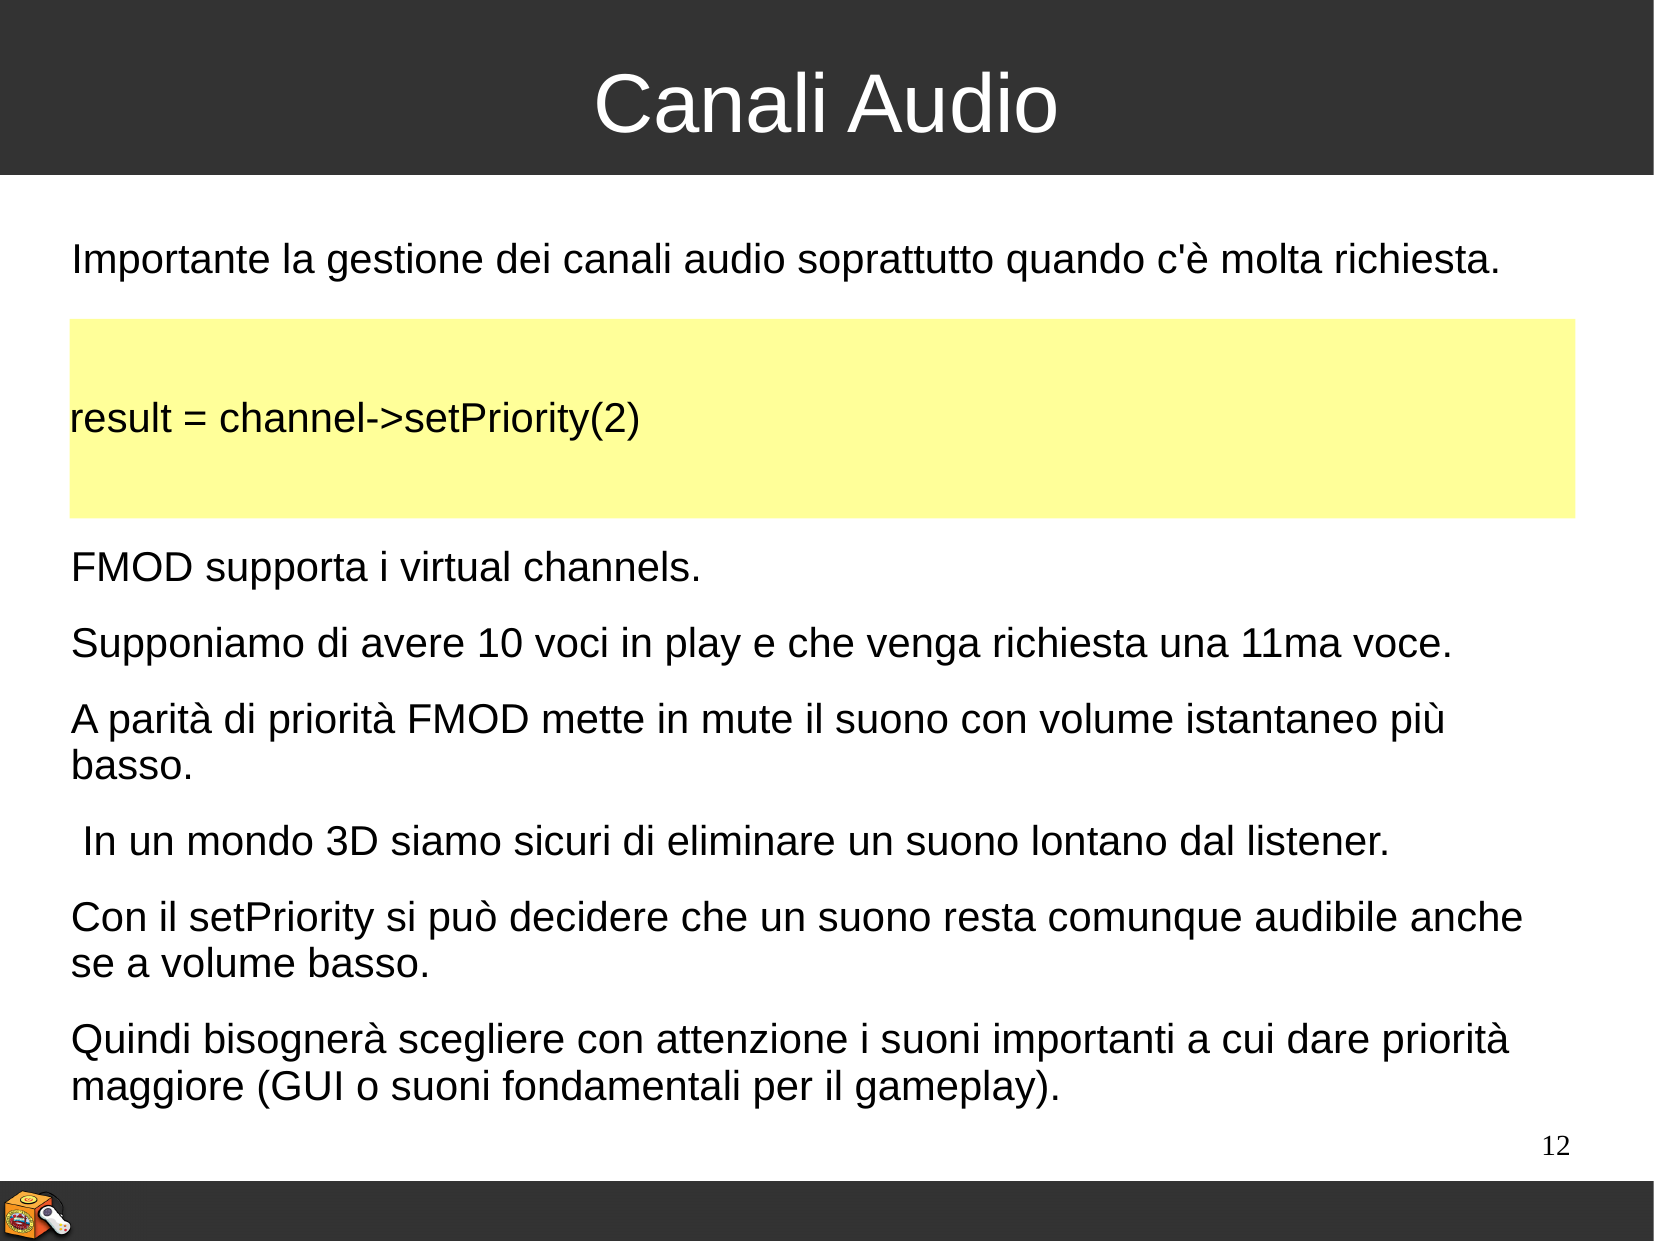

# Canali Audio
Importante la gestione dei canali audio soprattutto quando c'è molta richiesta.
result = channel->setPriority(2)
FMOD supporta i virtual channels.
Supponiamo di avere 10 voci in play e che venga richiesta una 11ma voce.
A parità di priorità FMOD mette in mute il suono con volume istantaneo più basso.
 In un mondo 3D siamo sicuri di eliminare un suono lontano dal listener.
Con il setPriority si può decidere che un suono resta comunque audibile anche se a volume basso.
Quindi bisognerà scegliere con attenzione i suoni importanti a cui dare priorità maggiore (GUI o suoni fondamentali per il gameplay).
12